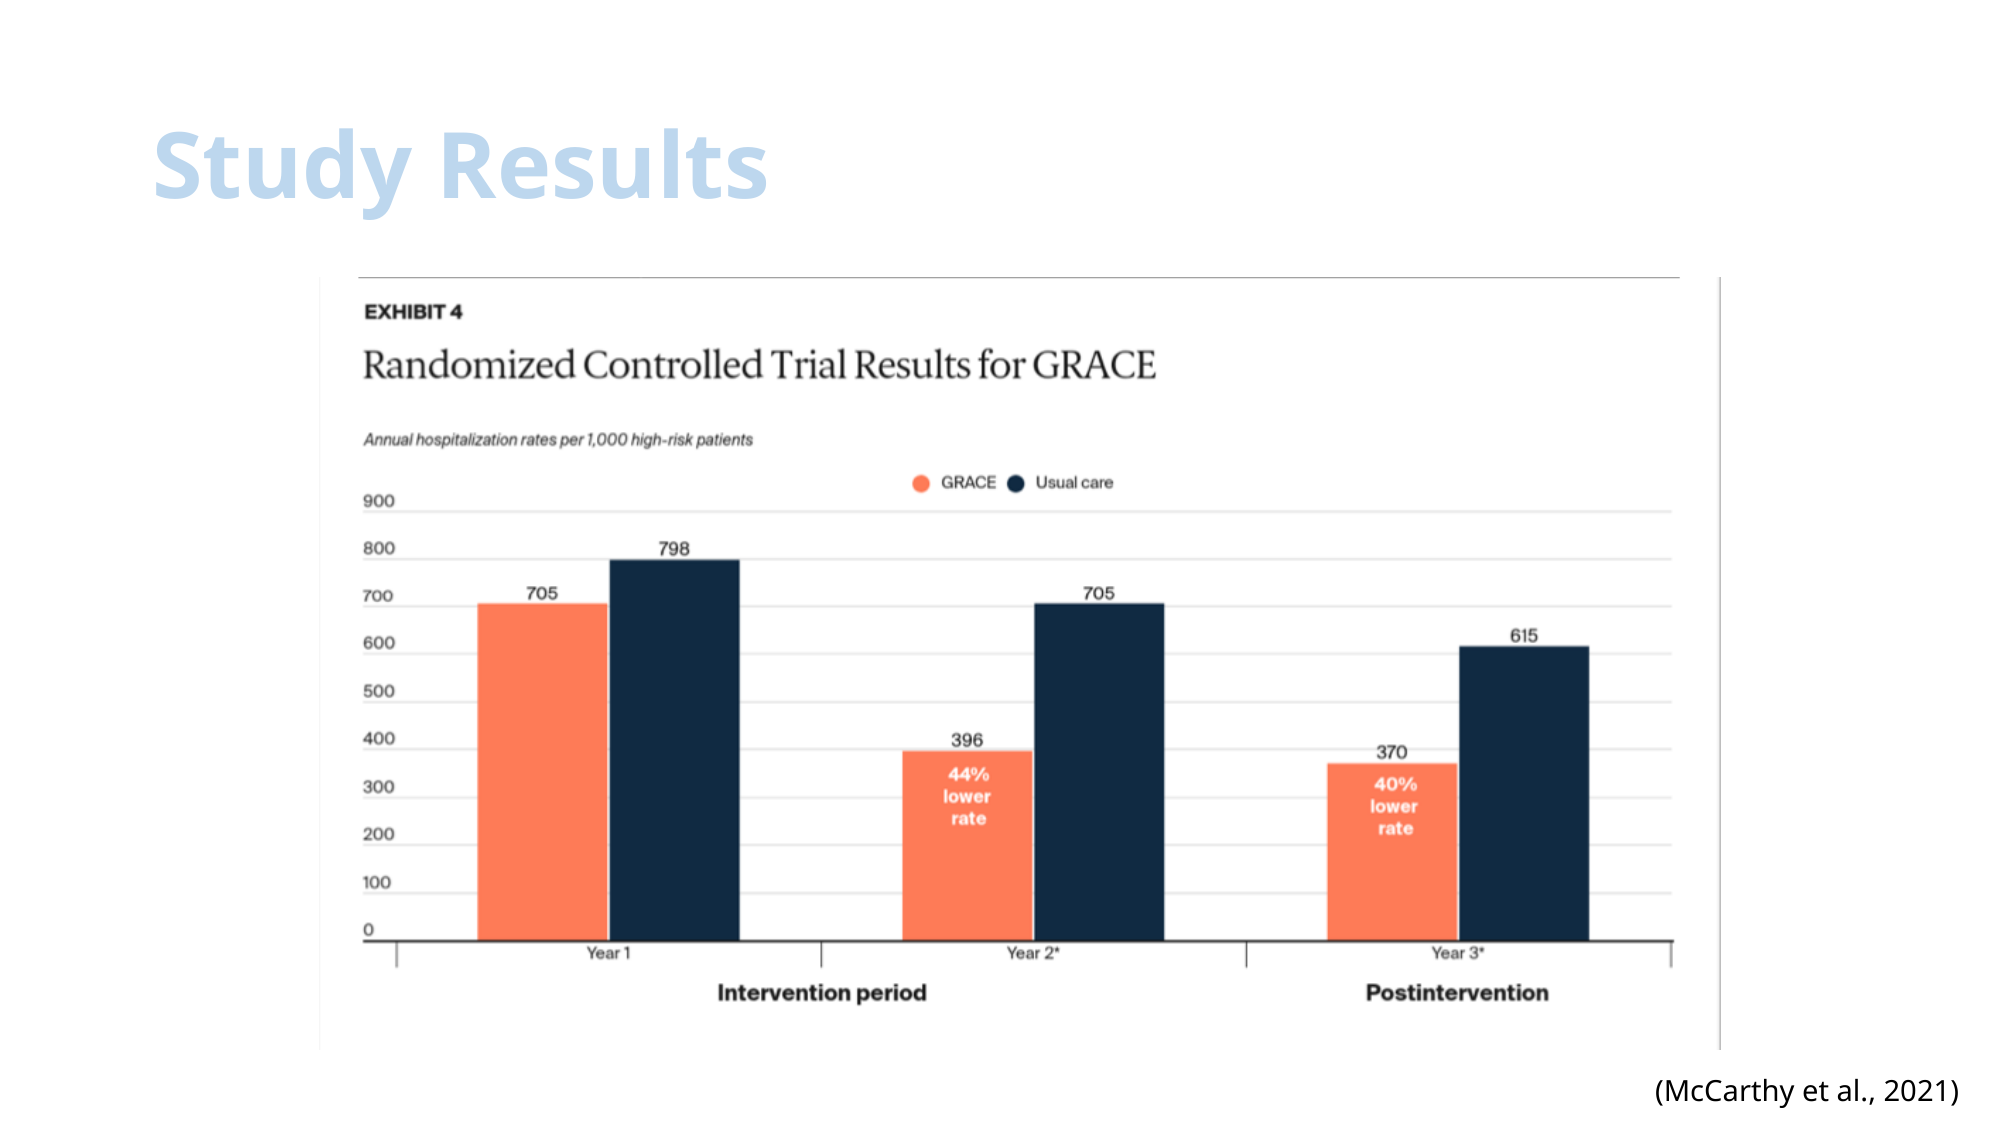

# Study Results
(McCarthy et al., 2021)